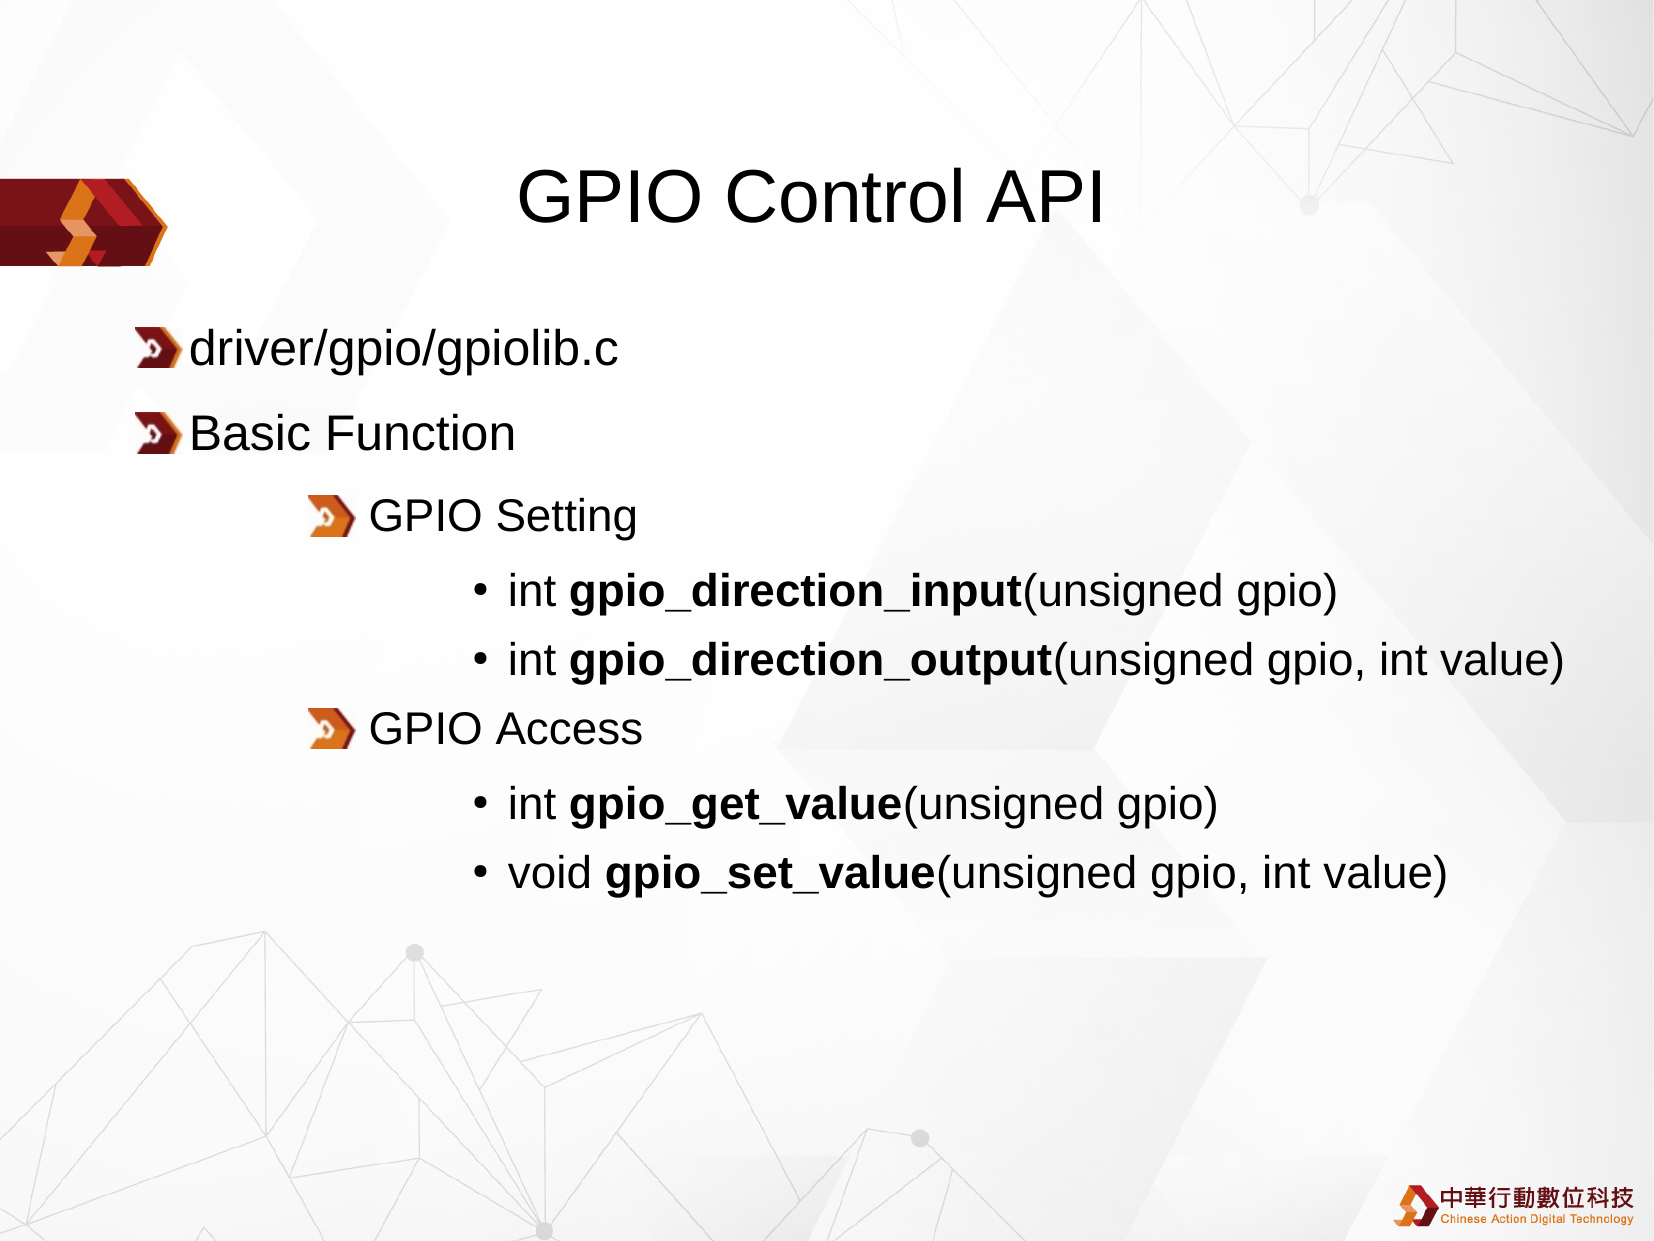

# GPIO Control API
driver/gpio/gpiolib.c
Basic Function
 GPIO Setting
int gpio_direction_input(unsigned gpio)
int gpio_direction_output(unsigned gpio, int value)
 GPIO Access
int gpio_get_value(unsigned gpio)
void gpio_set_value(unsigned gpio, int value)